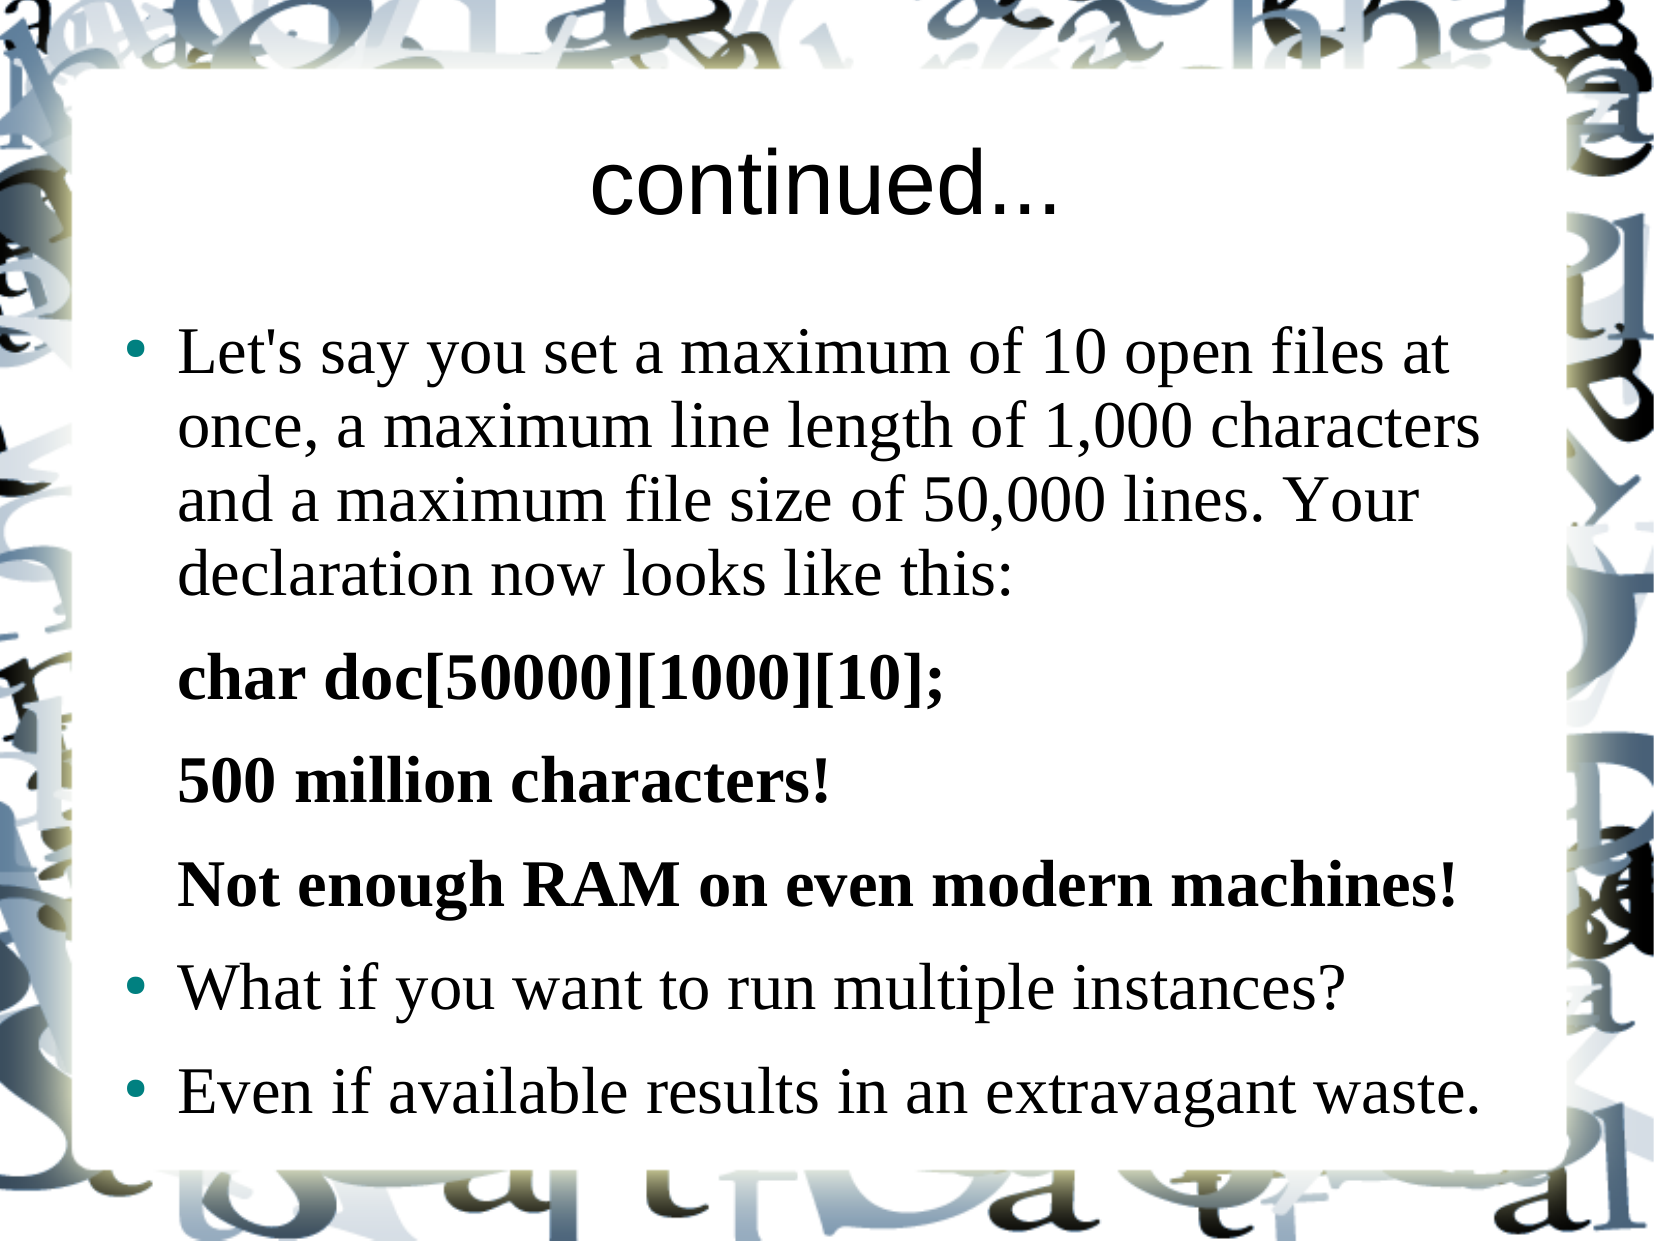

# continued...
Let's say you set a maximum of 10 open files at once, a maximum line length of 1,000 characters and a maximum file size of 50,000 lines. Your declaration now looks like this:
char doc[50000][1000][10];
500 million characters!
Not enough RAM on even modern machines!
What if you want to run multiple instances?
Even if available results in an extravagant waste.